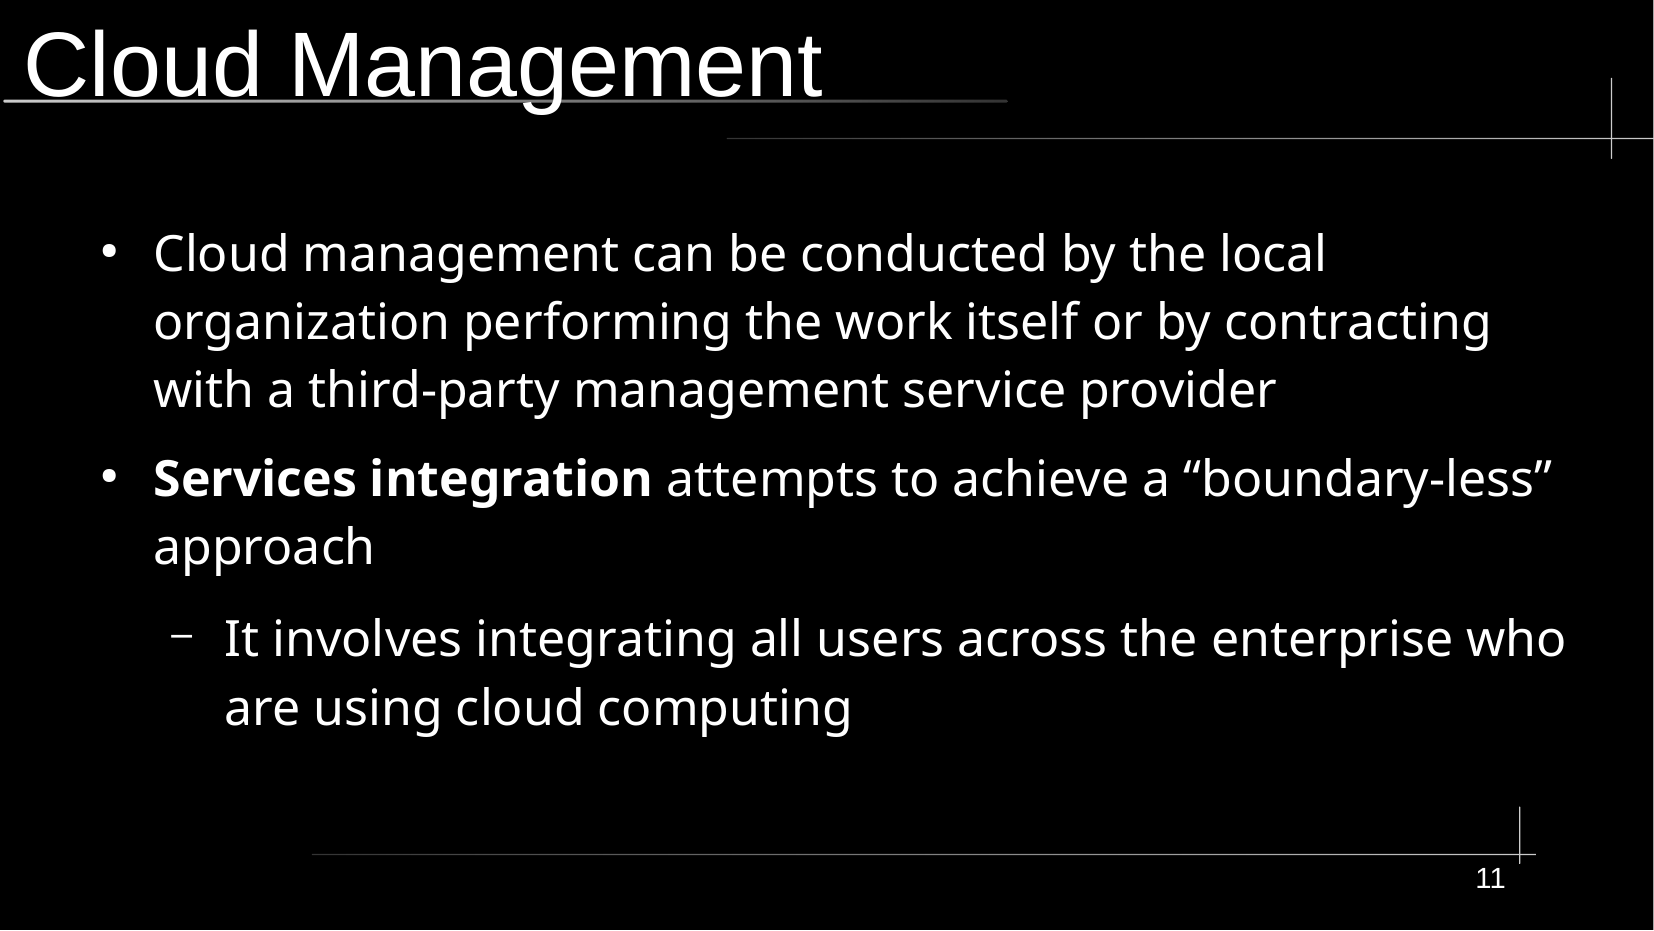

# Cloud Management
Cloud management can be conducted by the local organization performing the work itself or by contracting with a third-party management service provider
Services integration attempts to achieve a “boundary-less” approach
It involves integrating all users across the enterprise who are using cloud computing
11